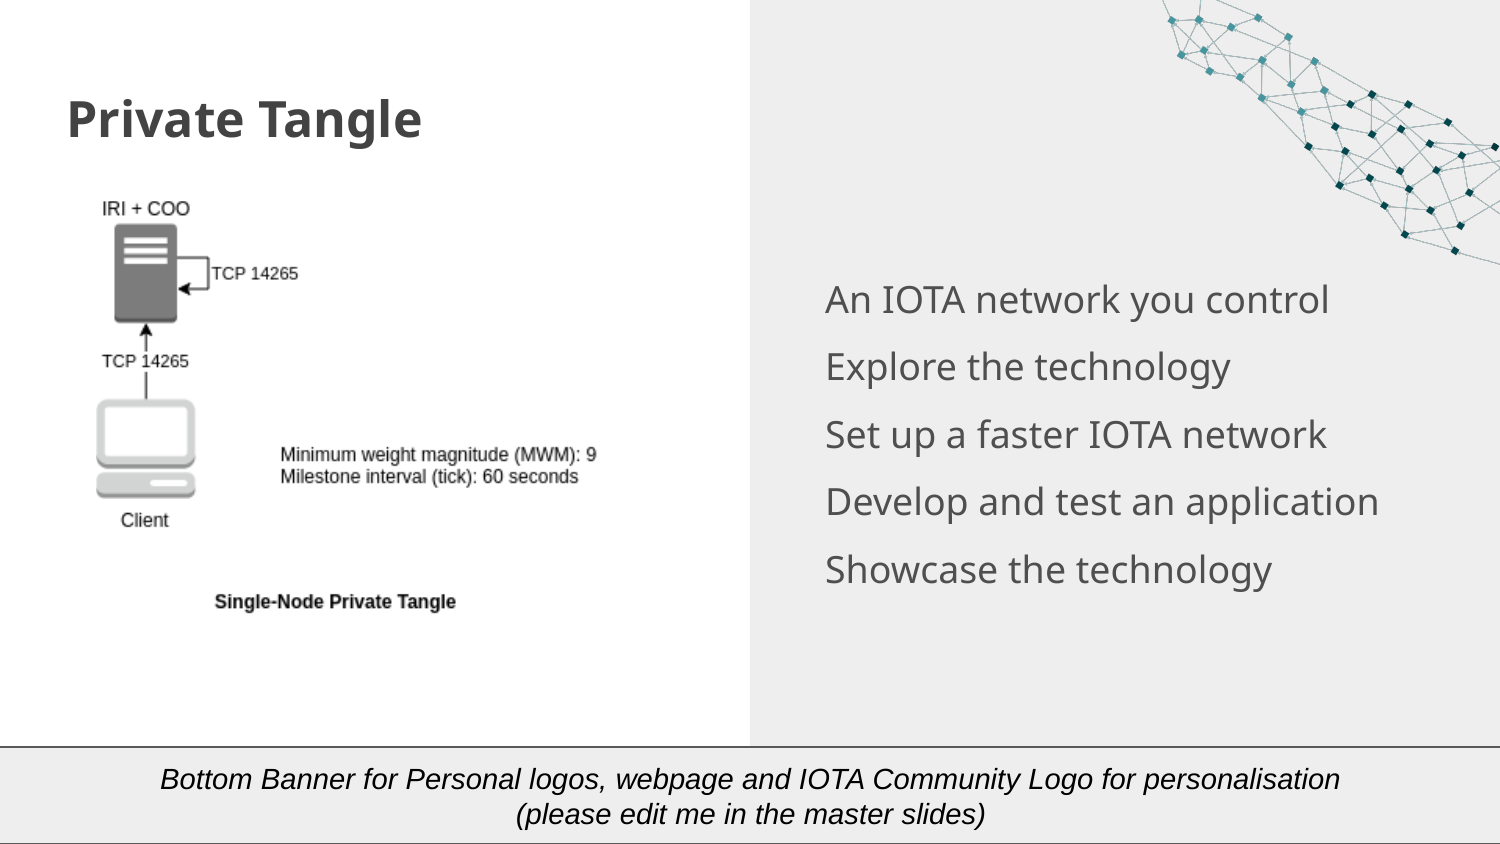

Private Tangle
# An IOTA network you control
Explore the technology
Set up a faster IOTA network
Develop and test an application
Showcase the technology